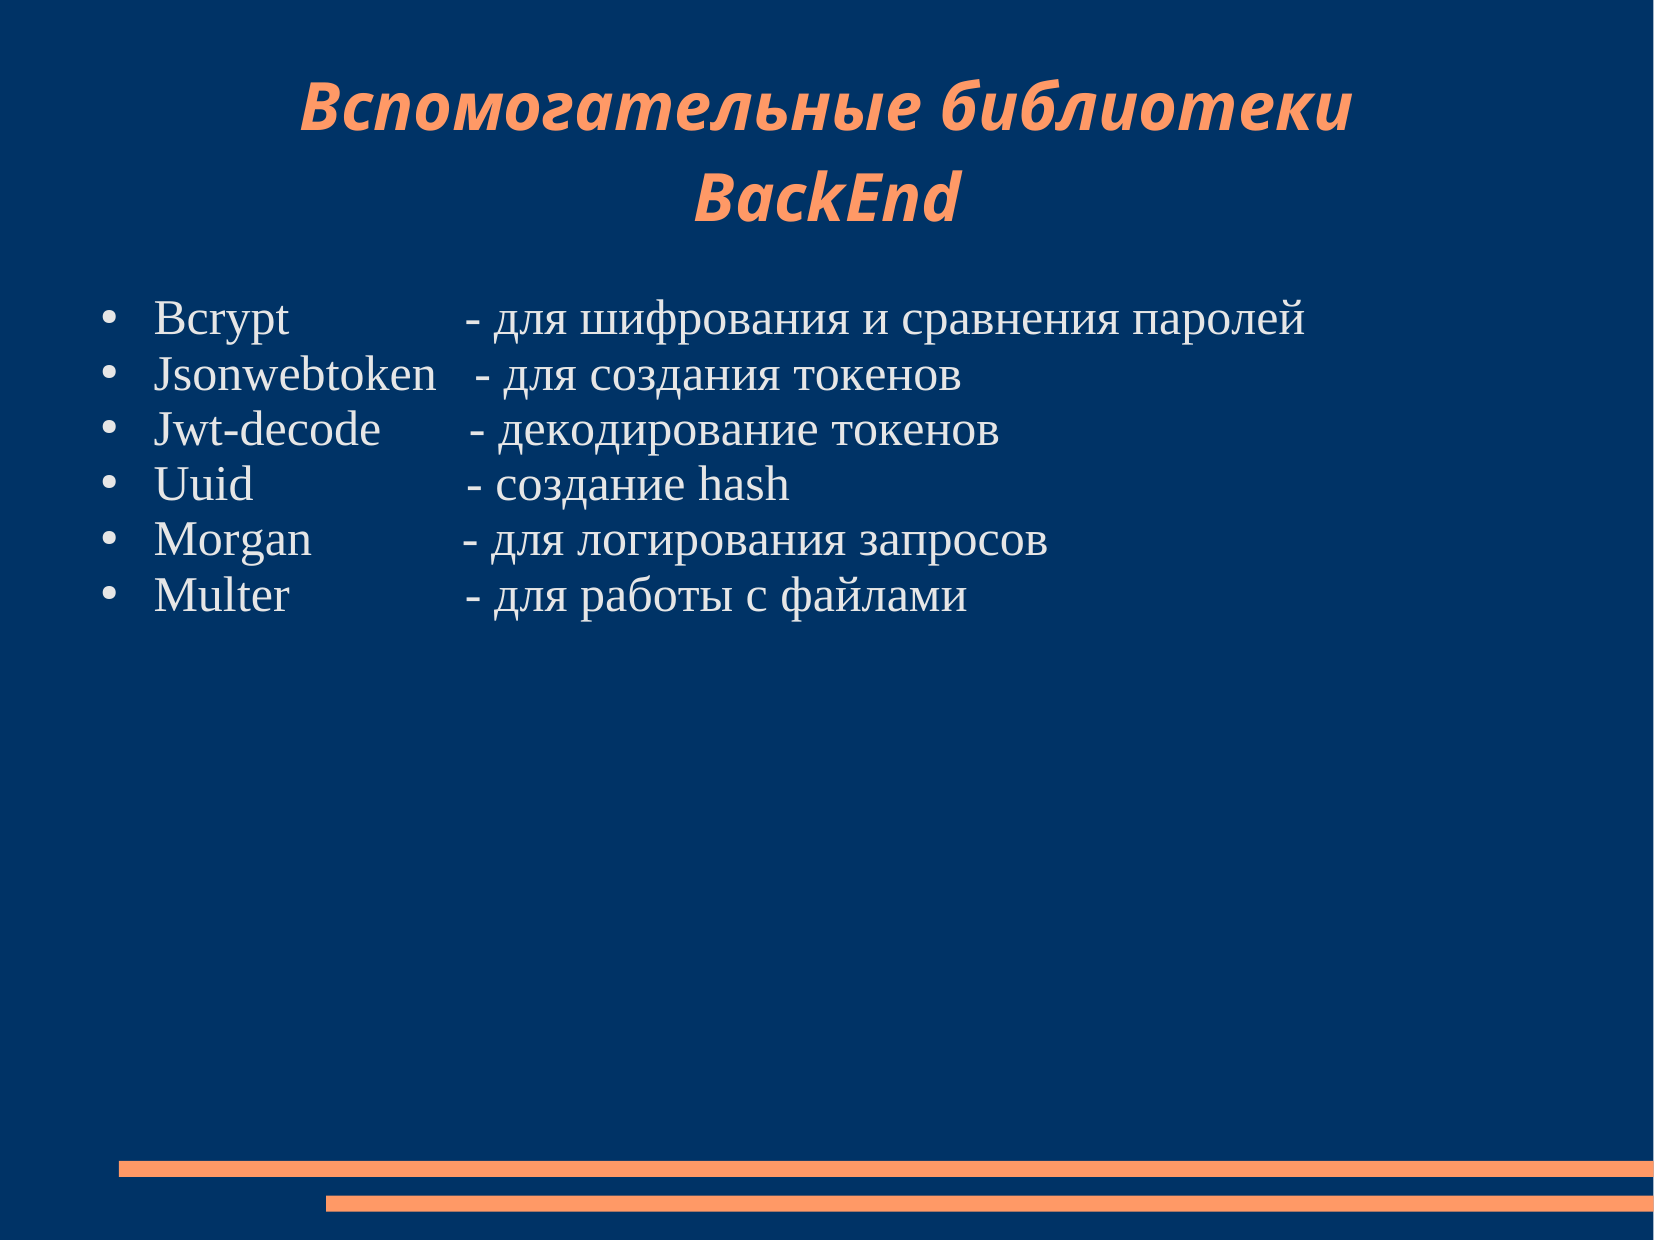

# Вспомогательные библиотеки BackEnd
Bcrypt - для шифрования и сравнения паролей
Jsonwebtoken - для создания токенов
Jwt-decode - декодирование токенов
Uuid - создание hash
Morgan - для логирования запросов
Multer - для работы с файлами